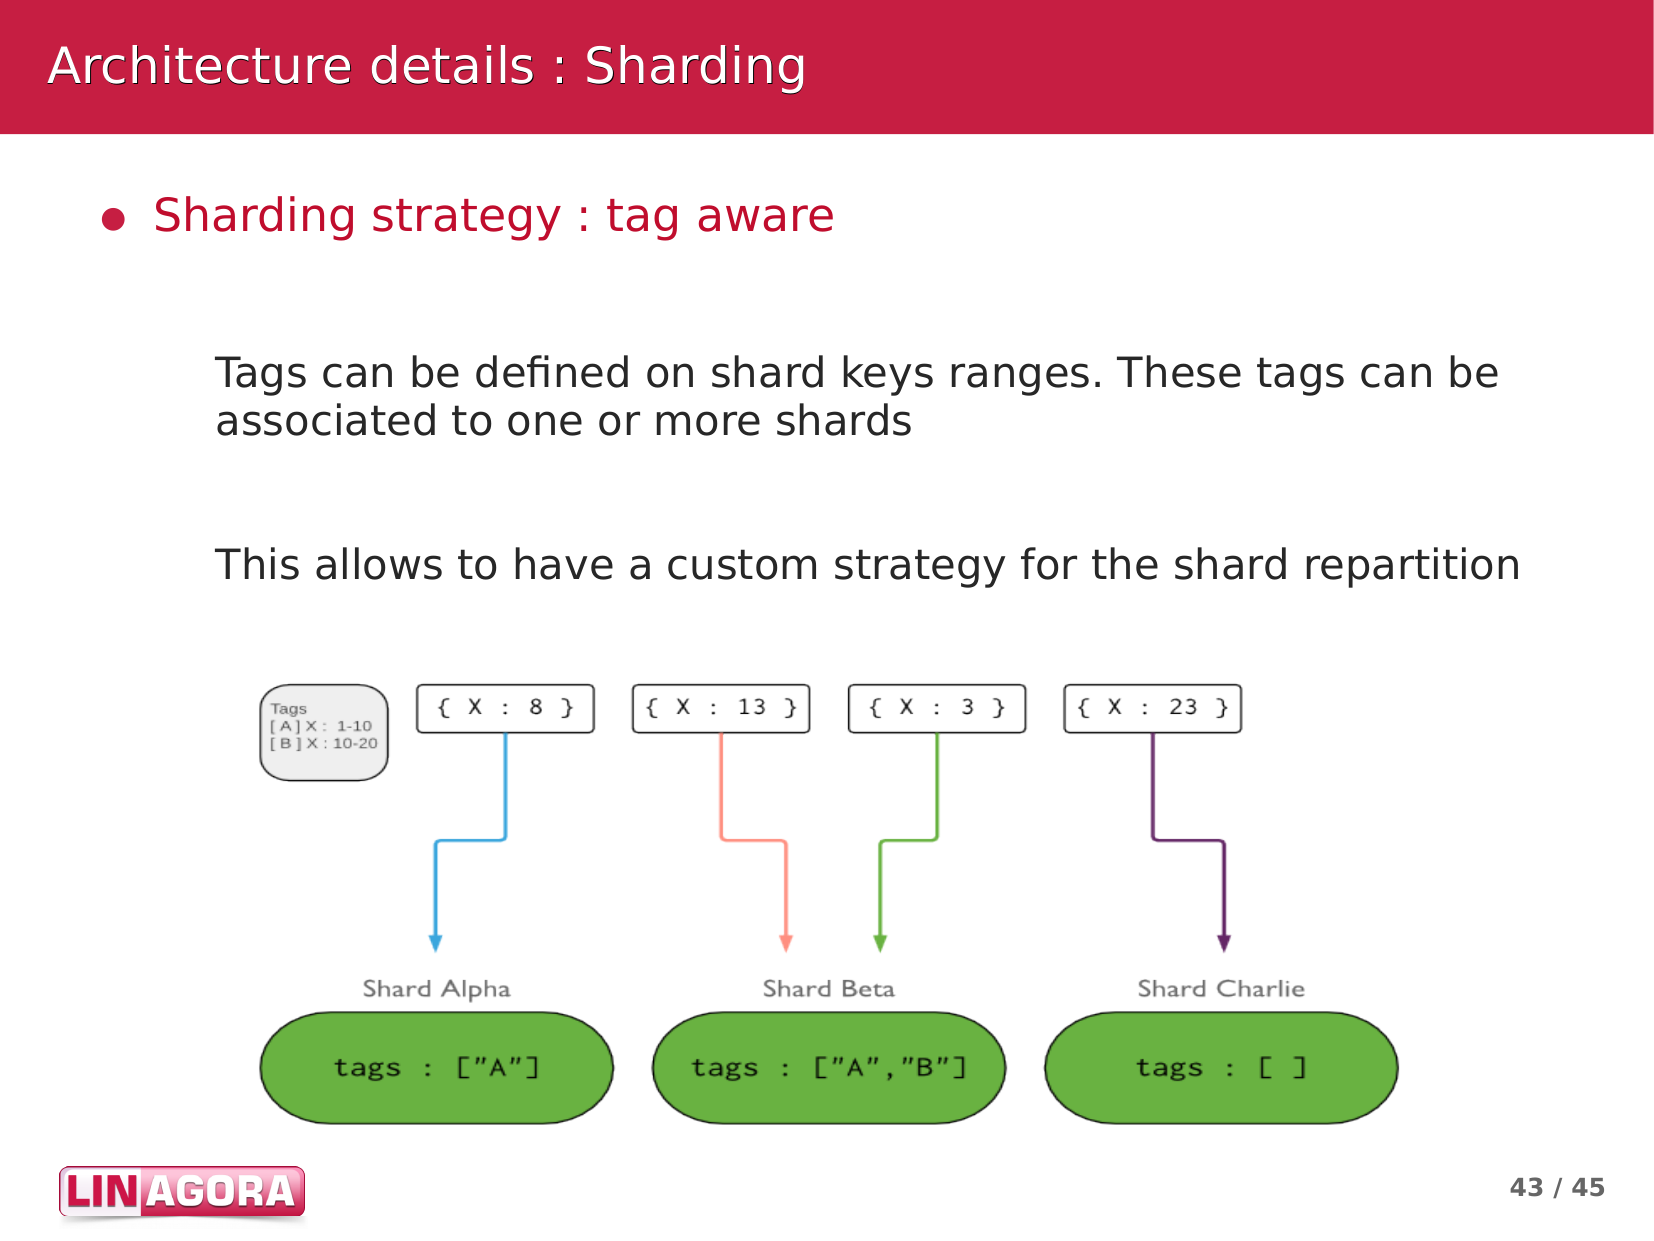

# Architecture details : Sharding
Sharding strategy : tag aware
Tags can be defined on shard keys ranges. These tags can be associated to one or more shards
This allows to have a custom strategy for the shard repartition